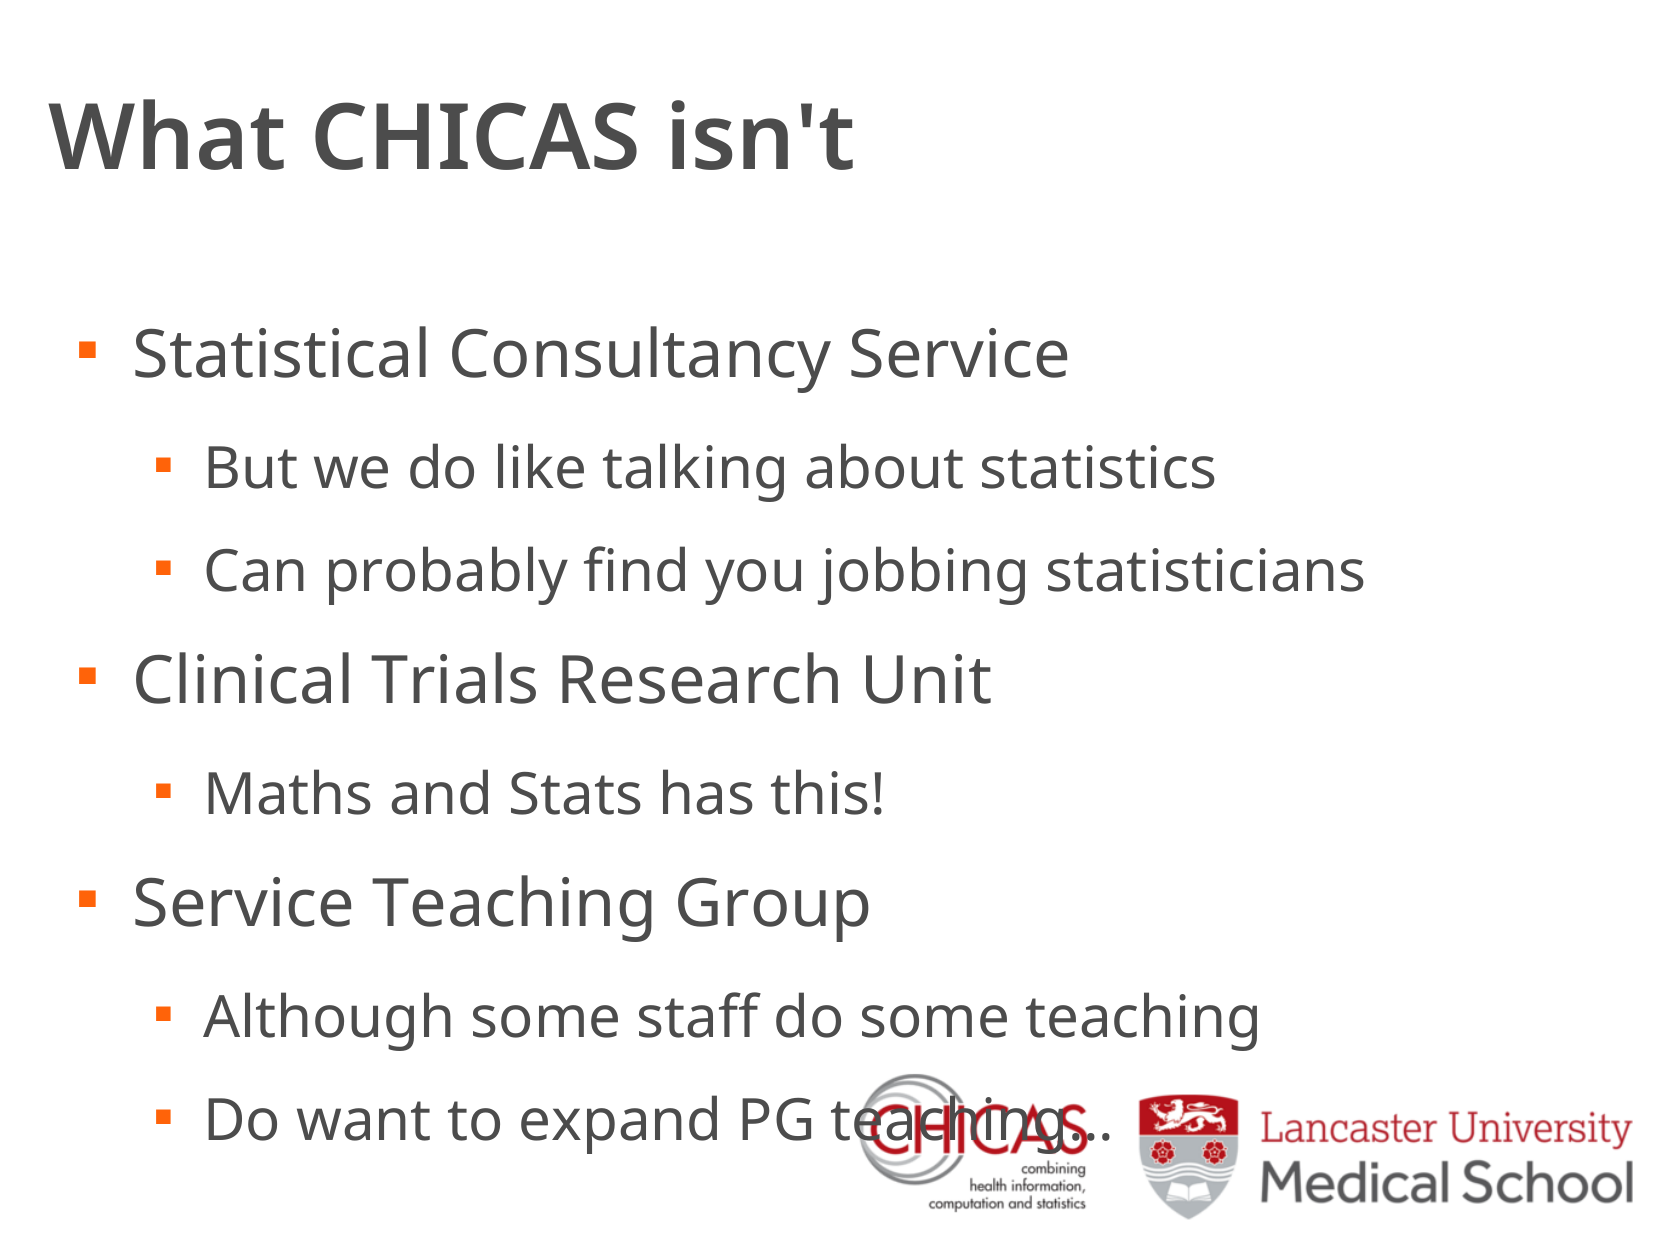

# What CHICAS isn't
Statistical Consultancy Service
But we do like talking about statistics
Can probably find you jobbing statisticians
Clinical Trials Research Unit
Maths and Stats has this!
Service Teaching Group
Although some staff do some teaching
Do want to expand PG teaching...